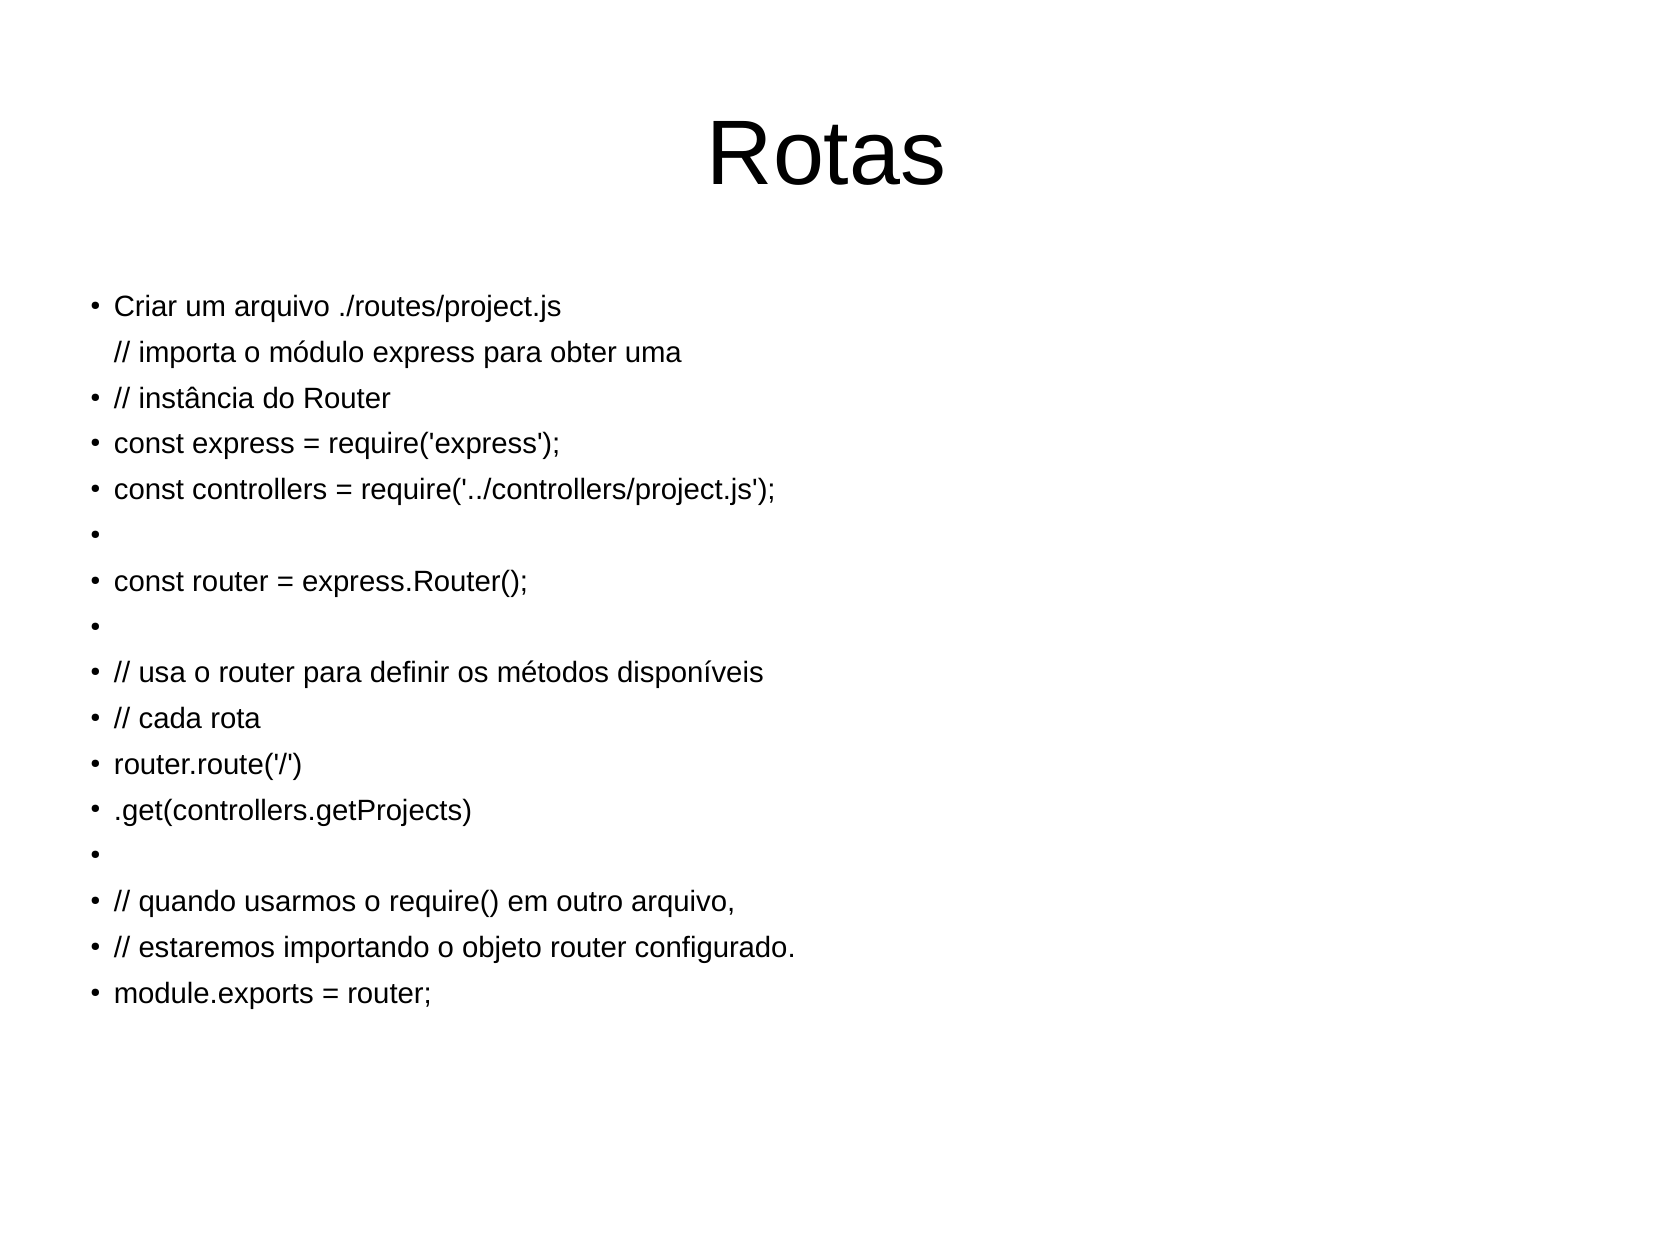

# Rotas
Criar um arquivo ./routes/project.js
// importa o módulo express para obter uma
// instância do Router
const express = require('express');
const controllers = require('../controllers/project.js');
const router = express.Router();
// usa o router para definir os métodos disponíveis
// cada rota
router.route('/')
.get(controllers.getProjects)
// quando usarmos o require() em outro arquivo,
// estaremos importando o objeto router configurado.
module.exports = router;